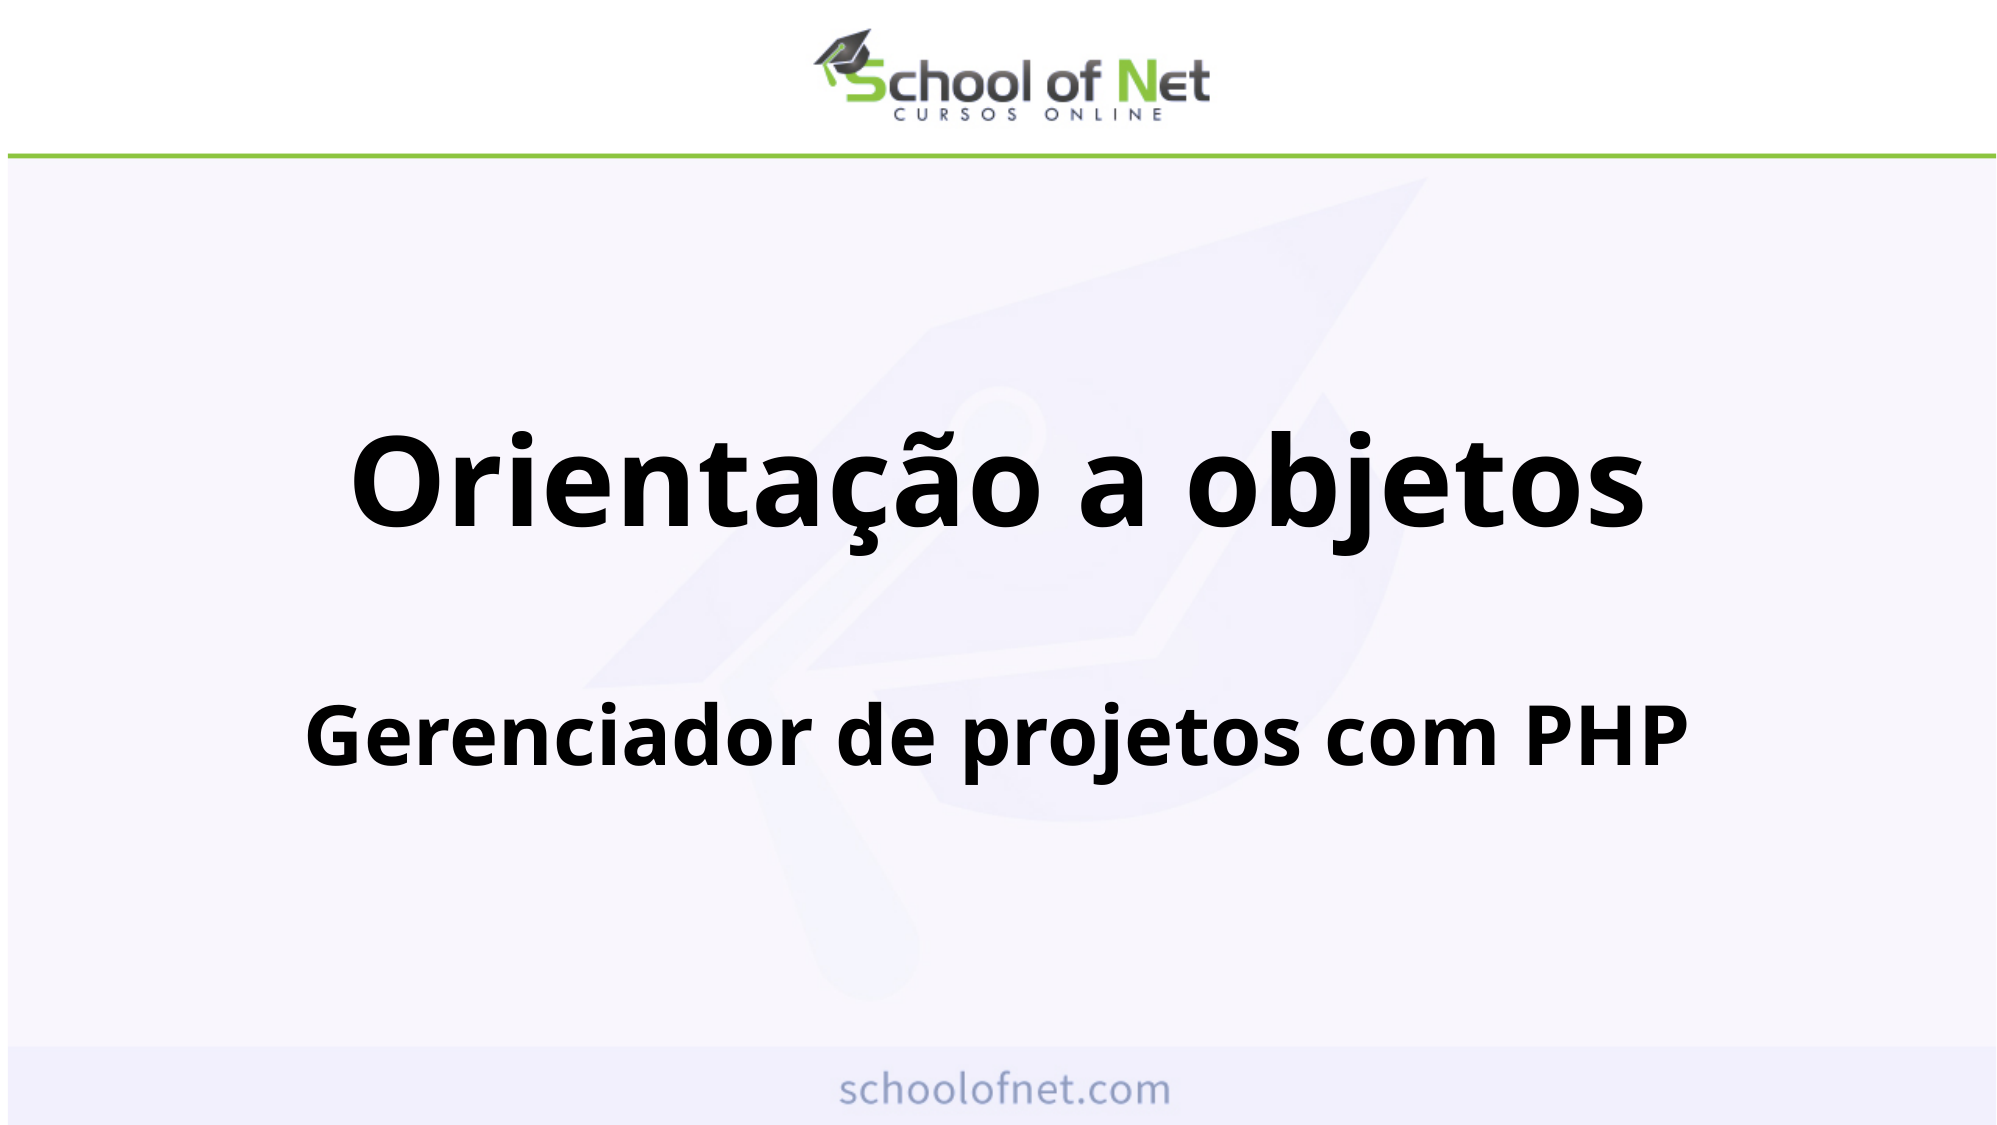

# Orientação a objetos Gerenciador de projetos com PHP